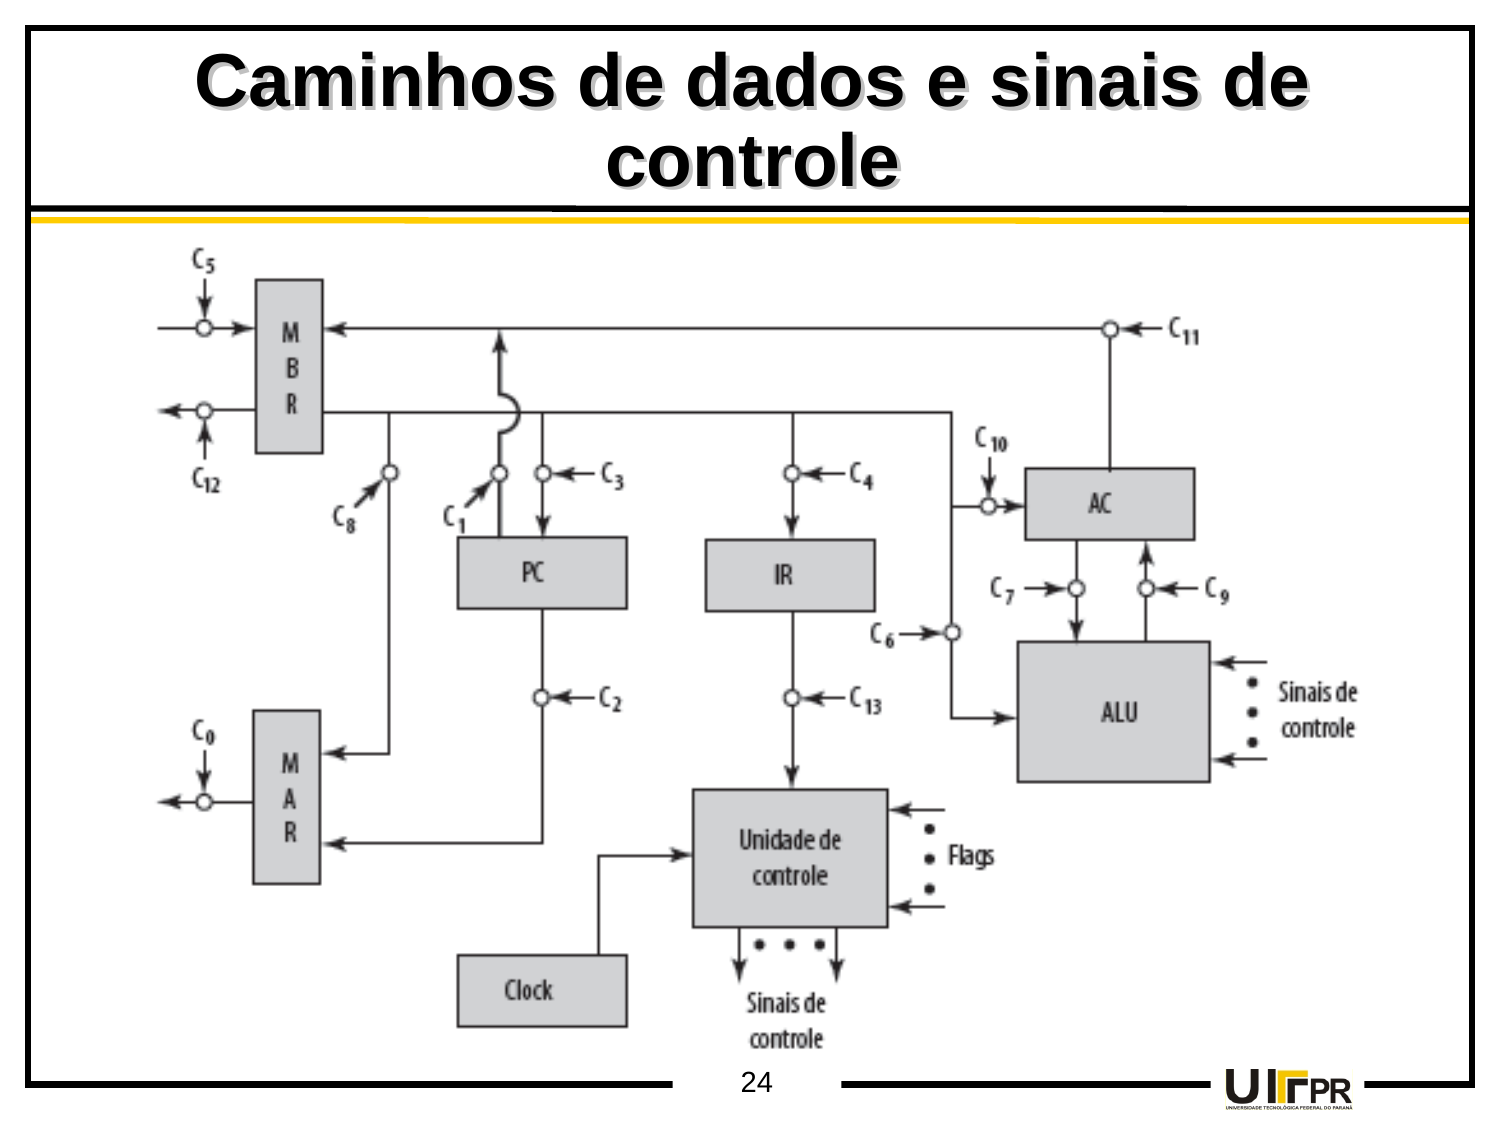

# Caminhos de dados e sinais de controle